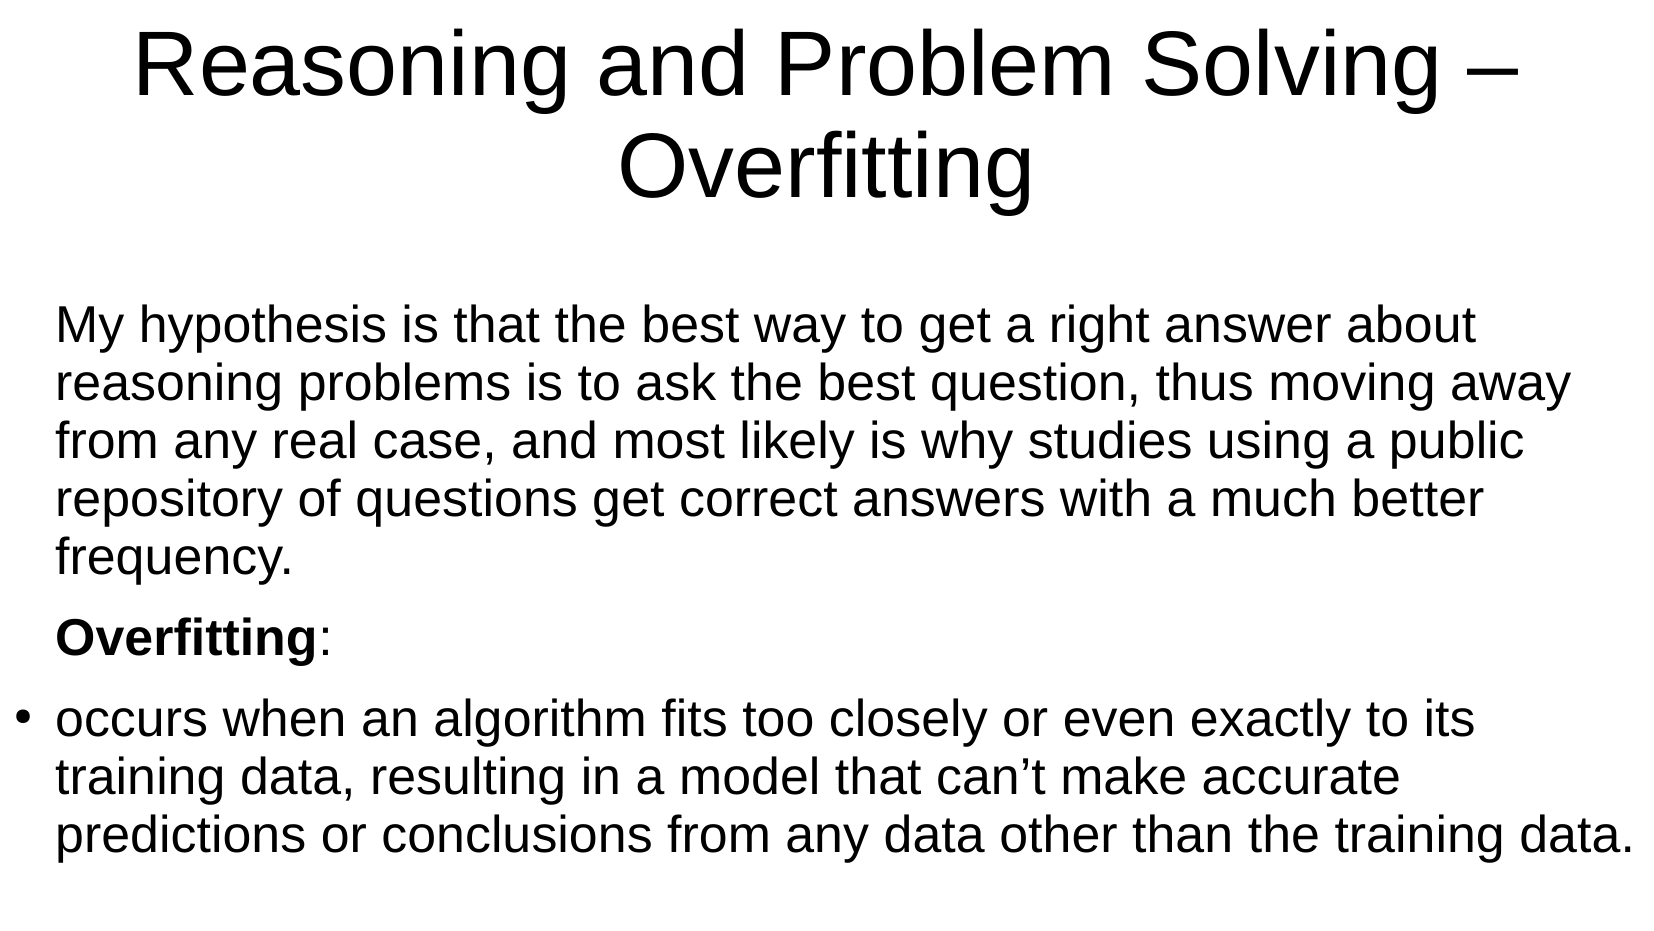

# Reasoning and Problem Solving – Overfitting
My hypothesis is that the best way to get a right answer about reasoning problems is to ask the best question, thus moving away from any real case, and most likely is why studies using a public repository of questions get correct answers with a much better frequency.
Overfitting:
occurs when an algorithm fits too closely or even exactly to its training data, resulting in a model that can’t make accurate predictions or conclusions from any data other than the training data.